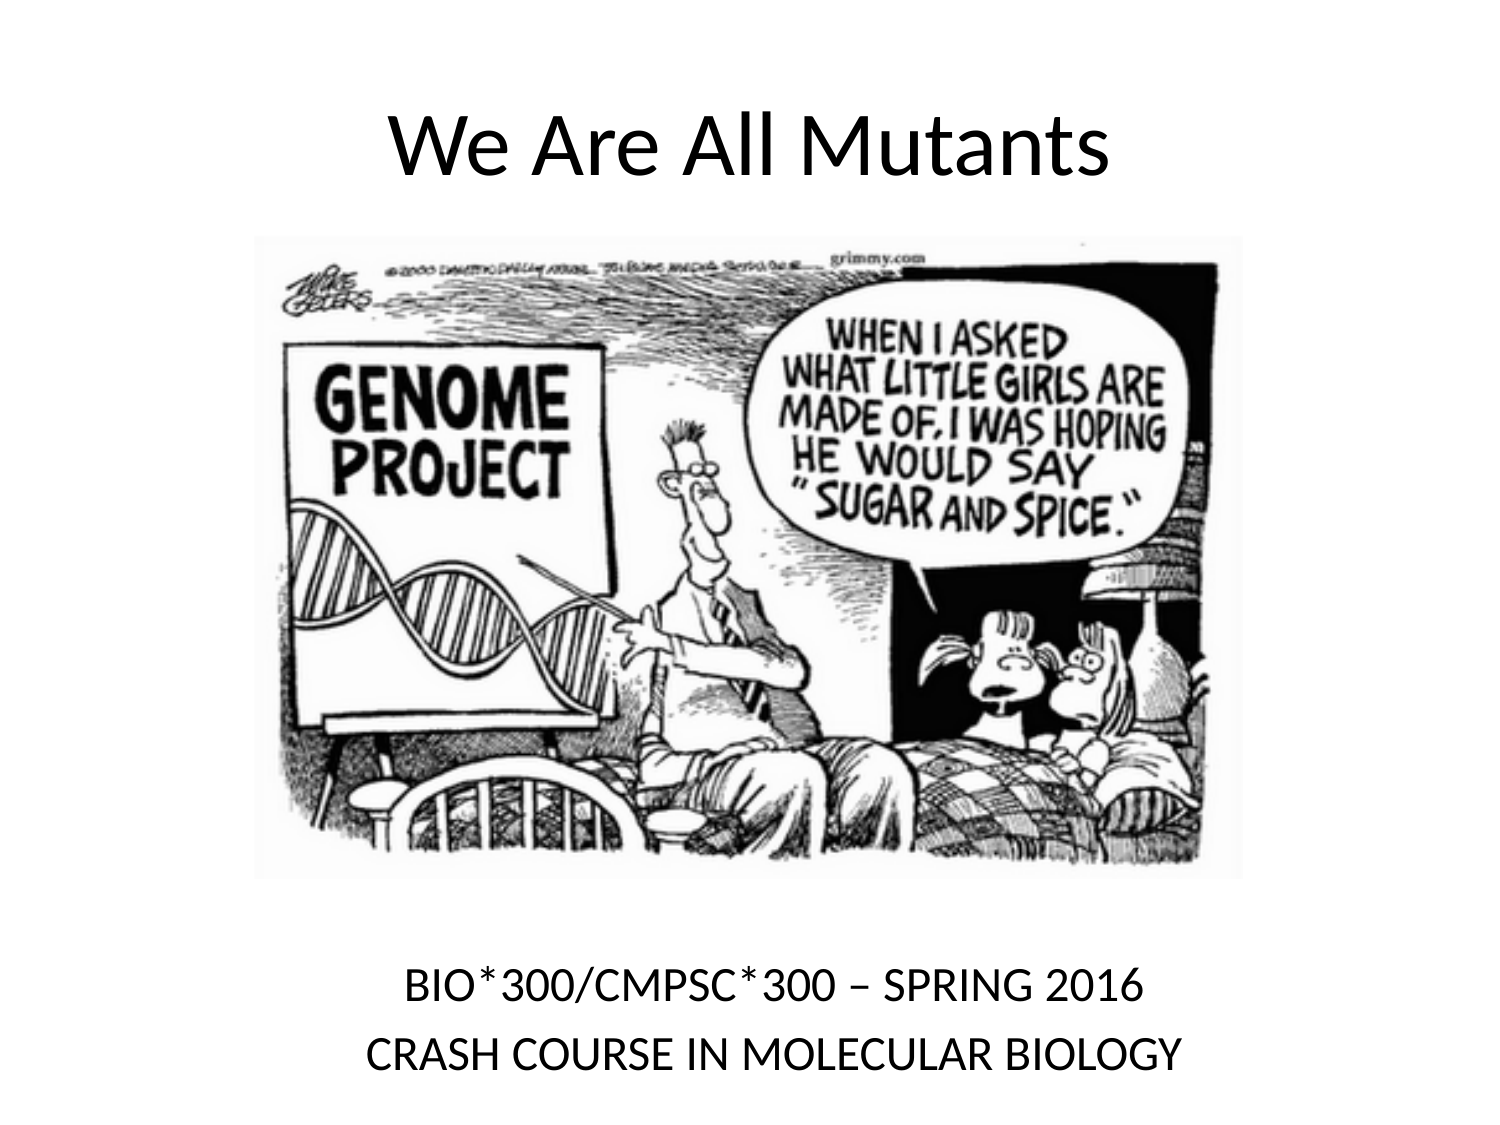

# We Are All Mutants
BIO*300/CMPSC*300 – SPRING 2016
CRASH COURSE IN MOLECULAR BIOLOGY